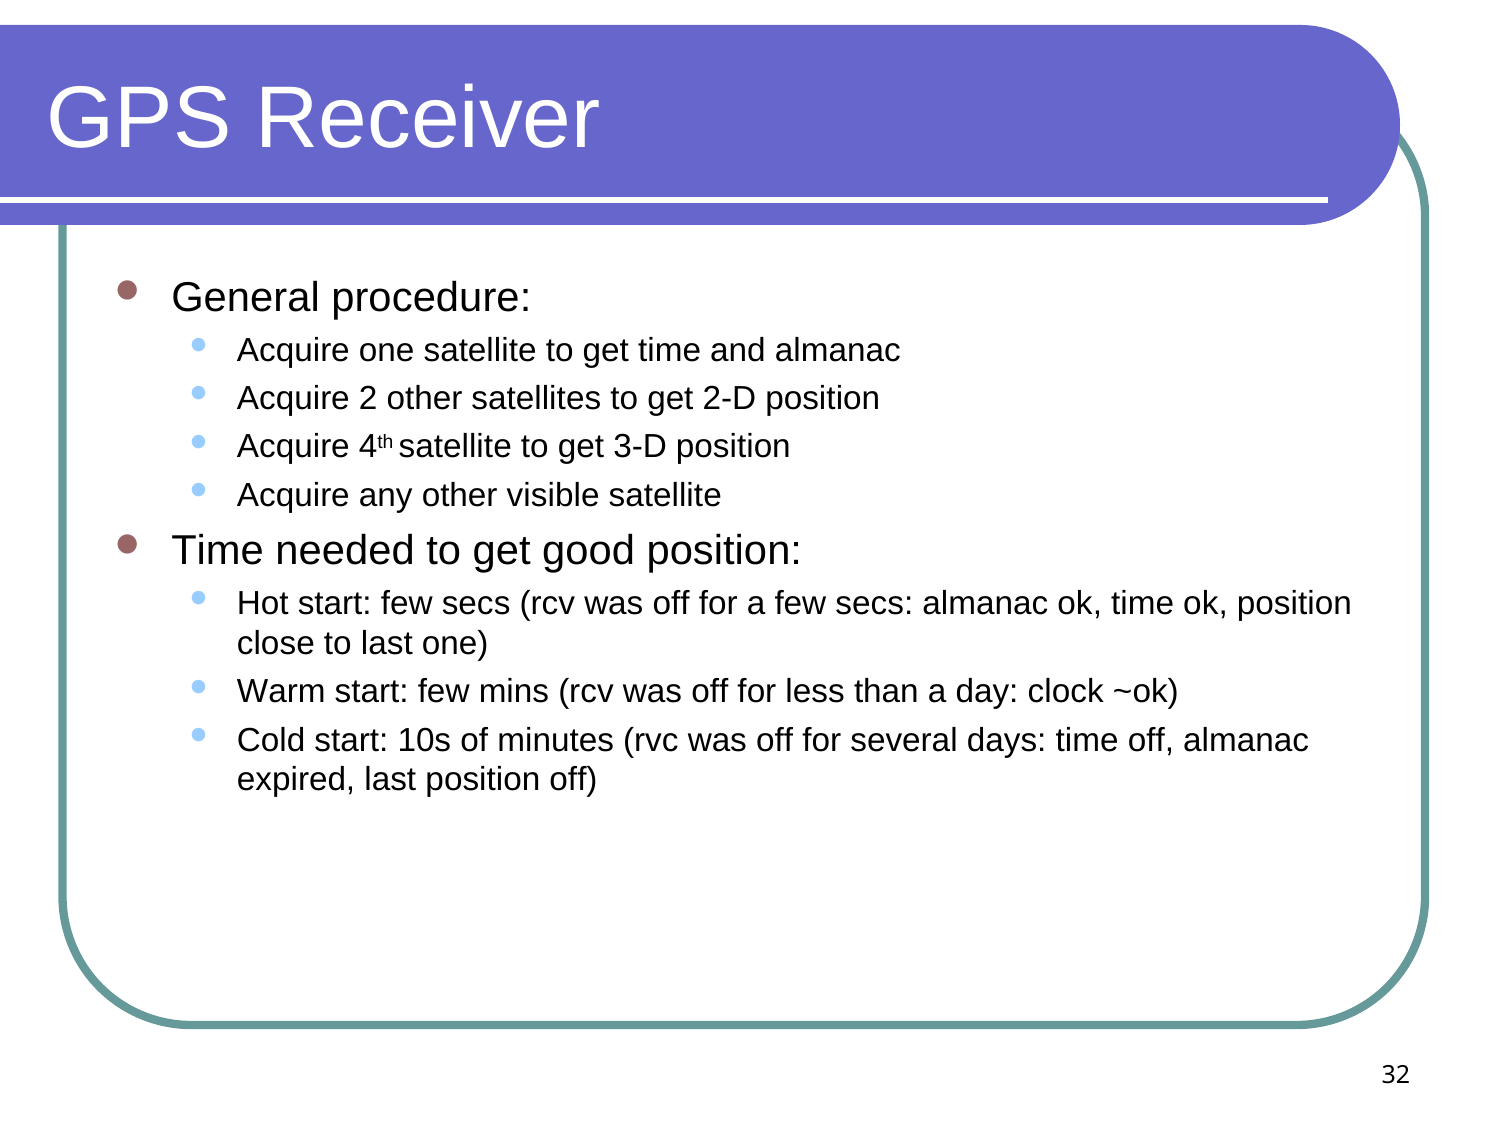

# GPS Receiver
General procedure:
Acquire one satellite to get time and almanac
Acquire 2 other satellites to get 2-D position
Acquire 4th satellite to get 3-D position
Acquire any other visible satellite
Time needed to get good position:
Hot start: few secs (rcv was off for a few secs: almanac ok, time ok, position close to last one)
Warm start: few mins (rcv was off for less than a day: clock ~ok)
Cold start: 10s of minutes (rvc was off for several days: time off, almanac expired, last position off)